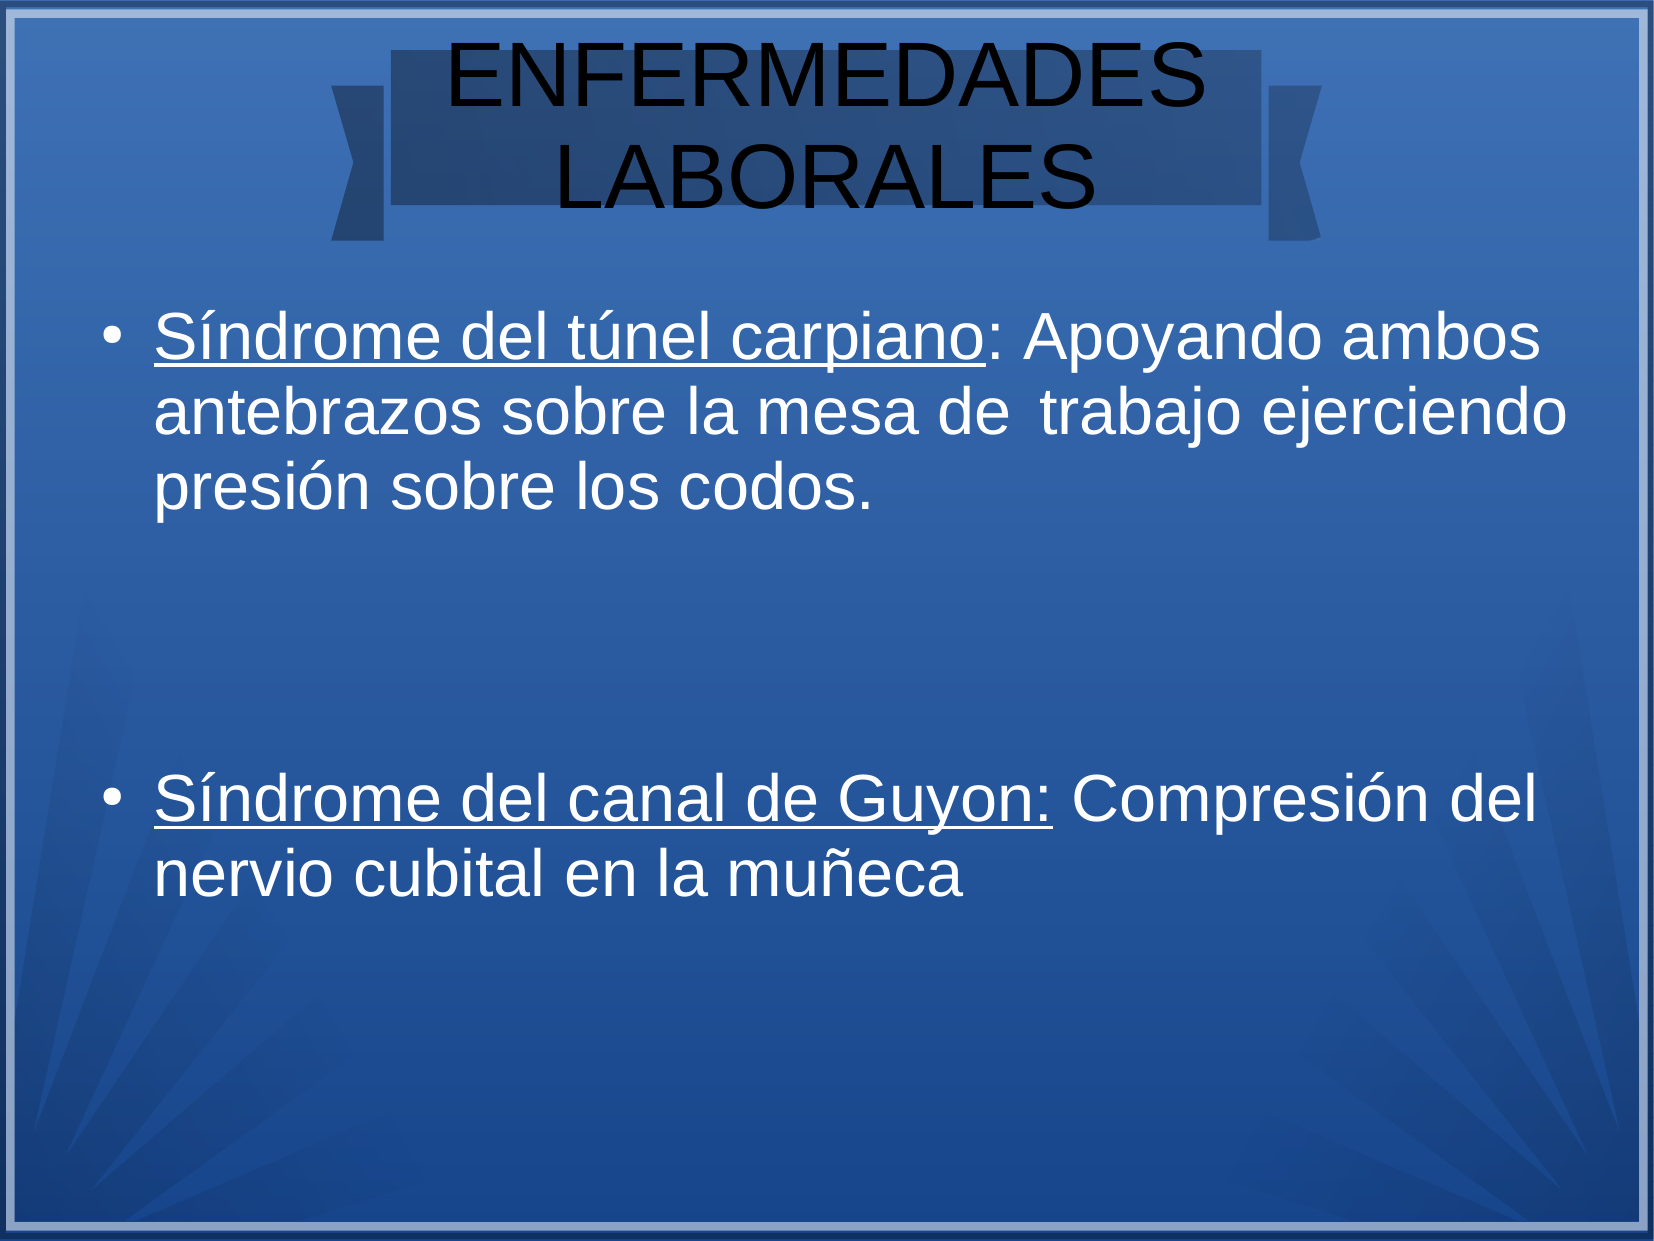

# ENFERMEDADES LABORALES
Síndrome del túnel carpiano: Apoyando ambos antebrazos sobre la mesa de 	trabajo ejerciendo presión sobre los codos.
Síndrome del canal de Guyon: Compresión del nervio cubital en la muñeca